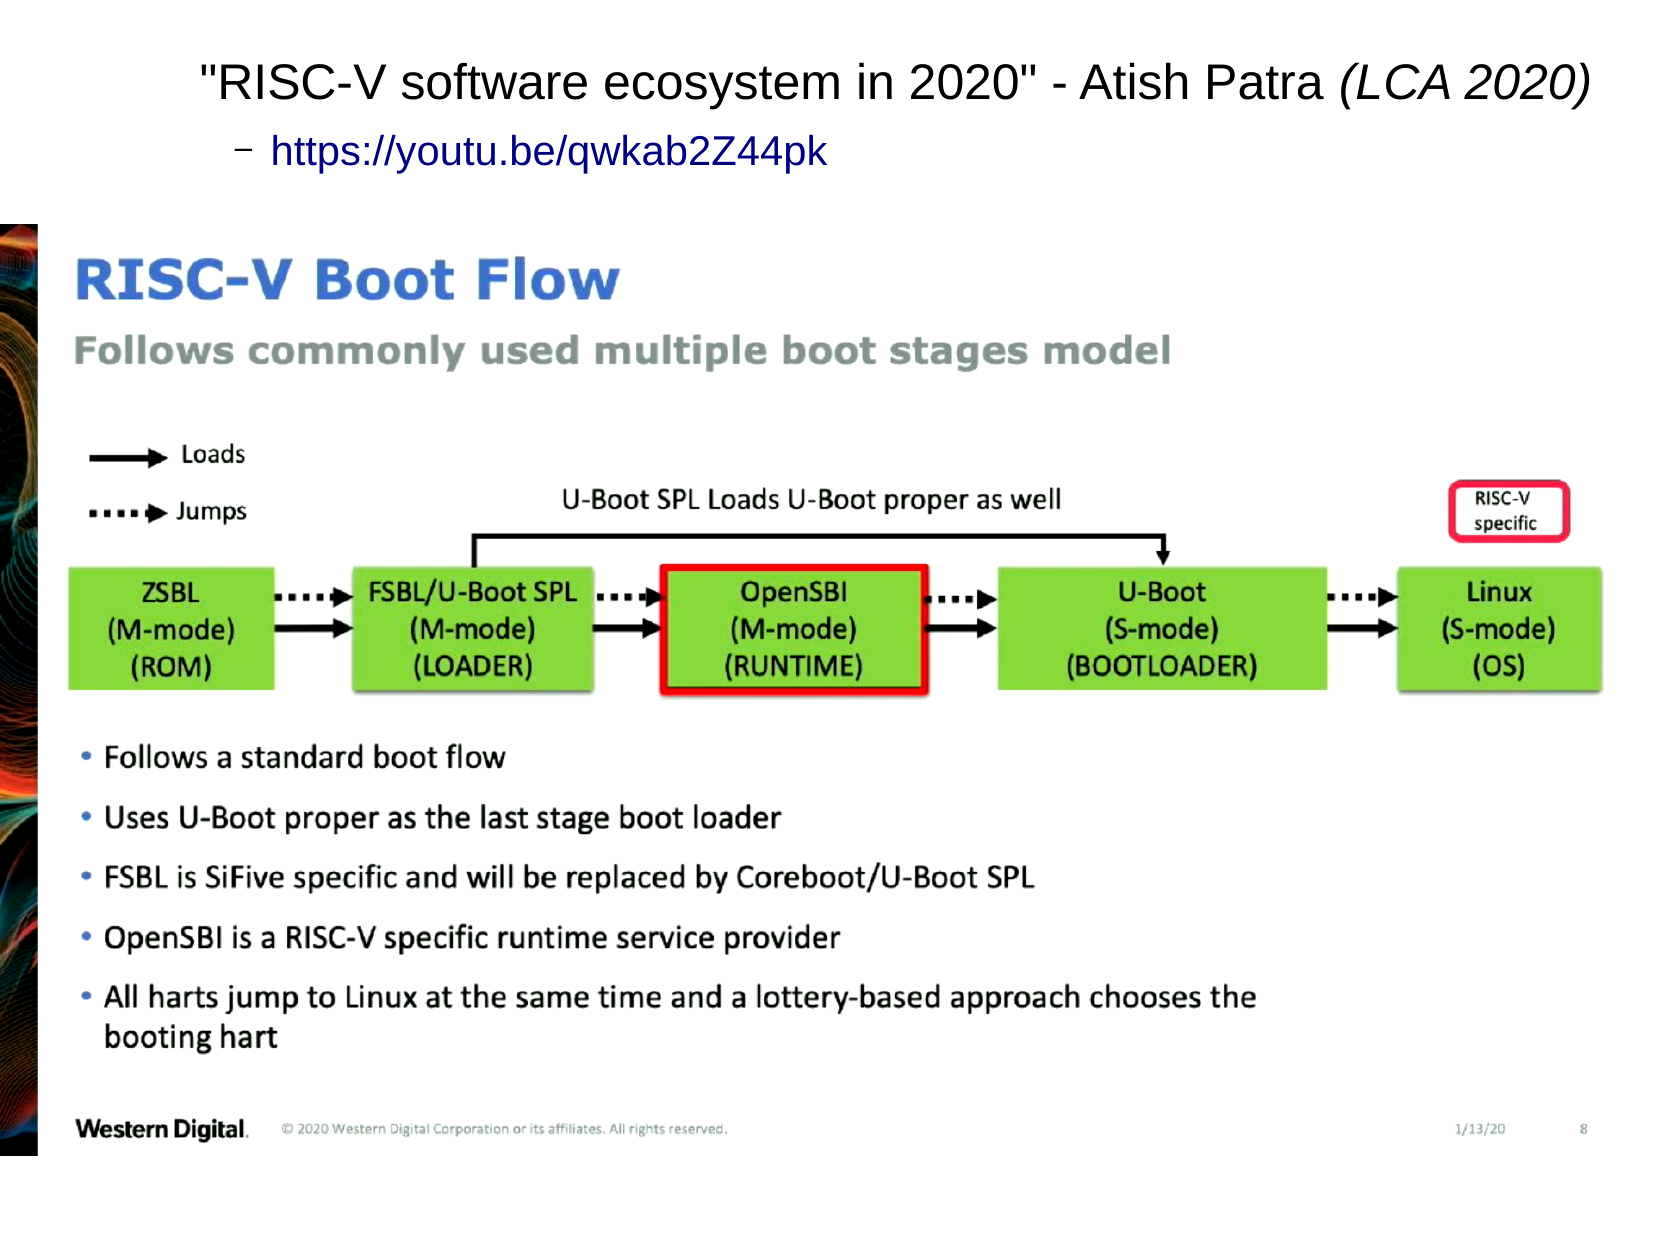

# "RISC-V software ecosystem in 2020" - Atish Patra (LCA 2020)
https://youtu.be/qwkab2Z44pk